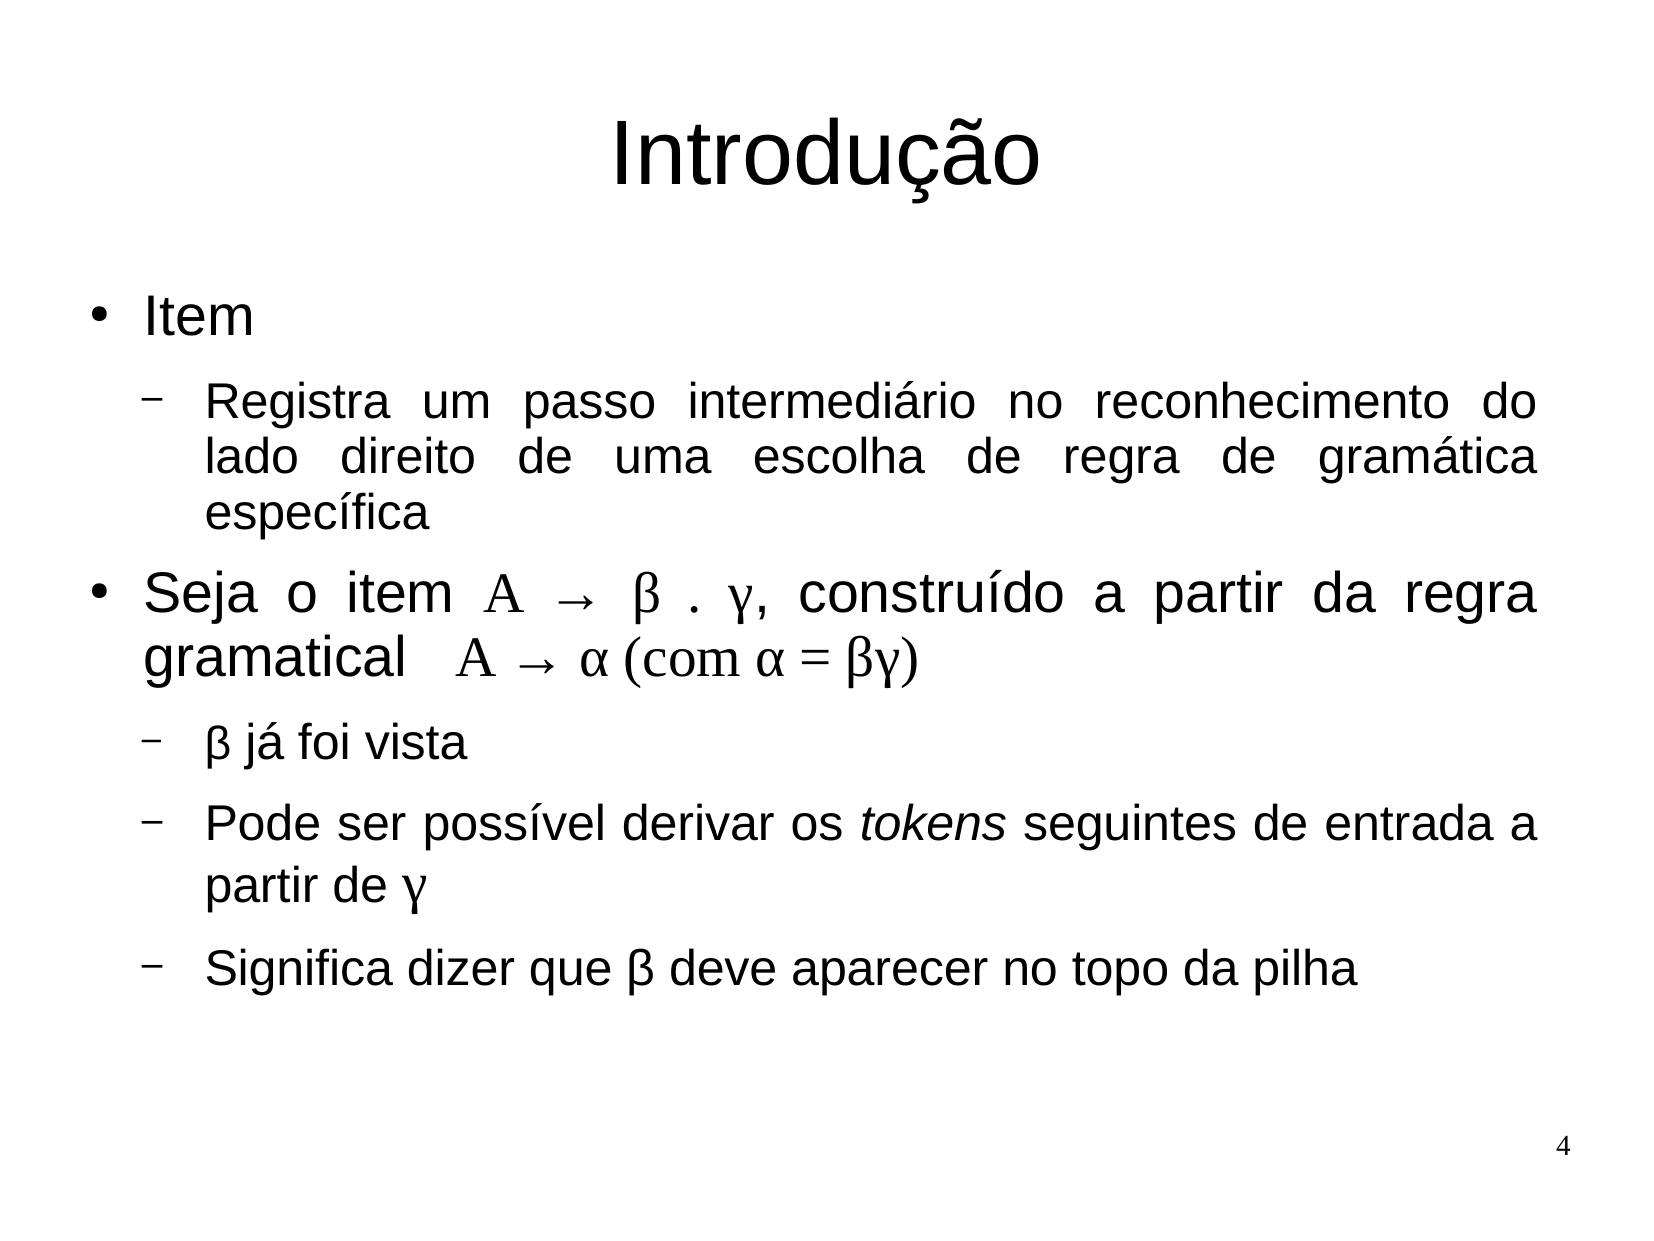

# Introdução
Item
Registra um passo intermediário no reconhecimento do lado direito de uma escolha de regra de gramática específica
Seja o item A → β . γ, construído a partir da regra gramatical A → α (com α = βγ)
β já foi vista
Pode ser possível derivar os tokens seguintes de entrada a partir de γ
Significa dizer que β deve aparecer no topo da pilha
4